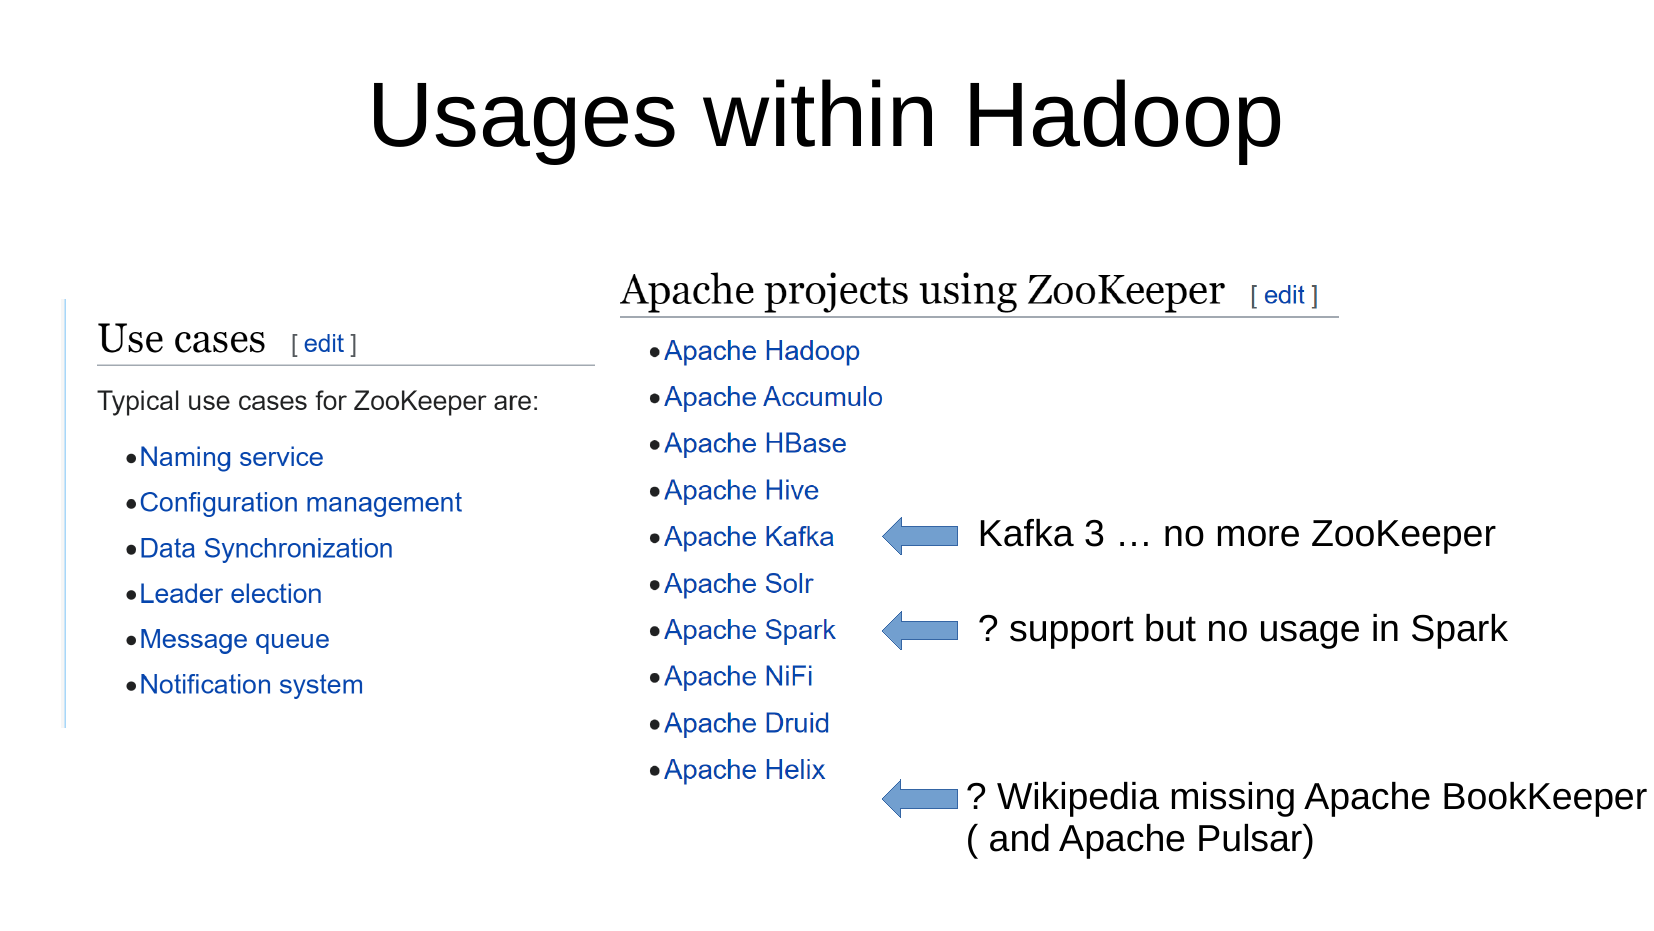

# Usages within Hadoop
Kafka 3 … no more ZooKeeper
? support but no usage in Spark
? Wikipedia missing Apache BookKeeper
( and Apache Pulsar)